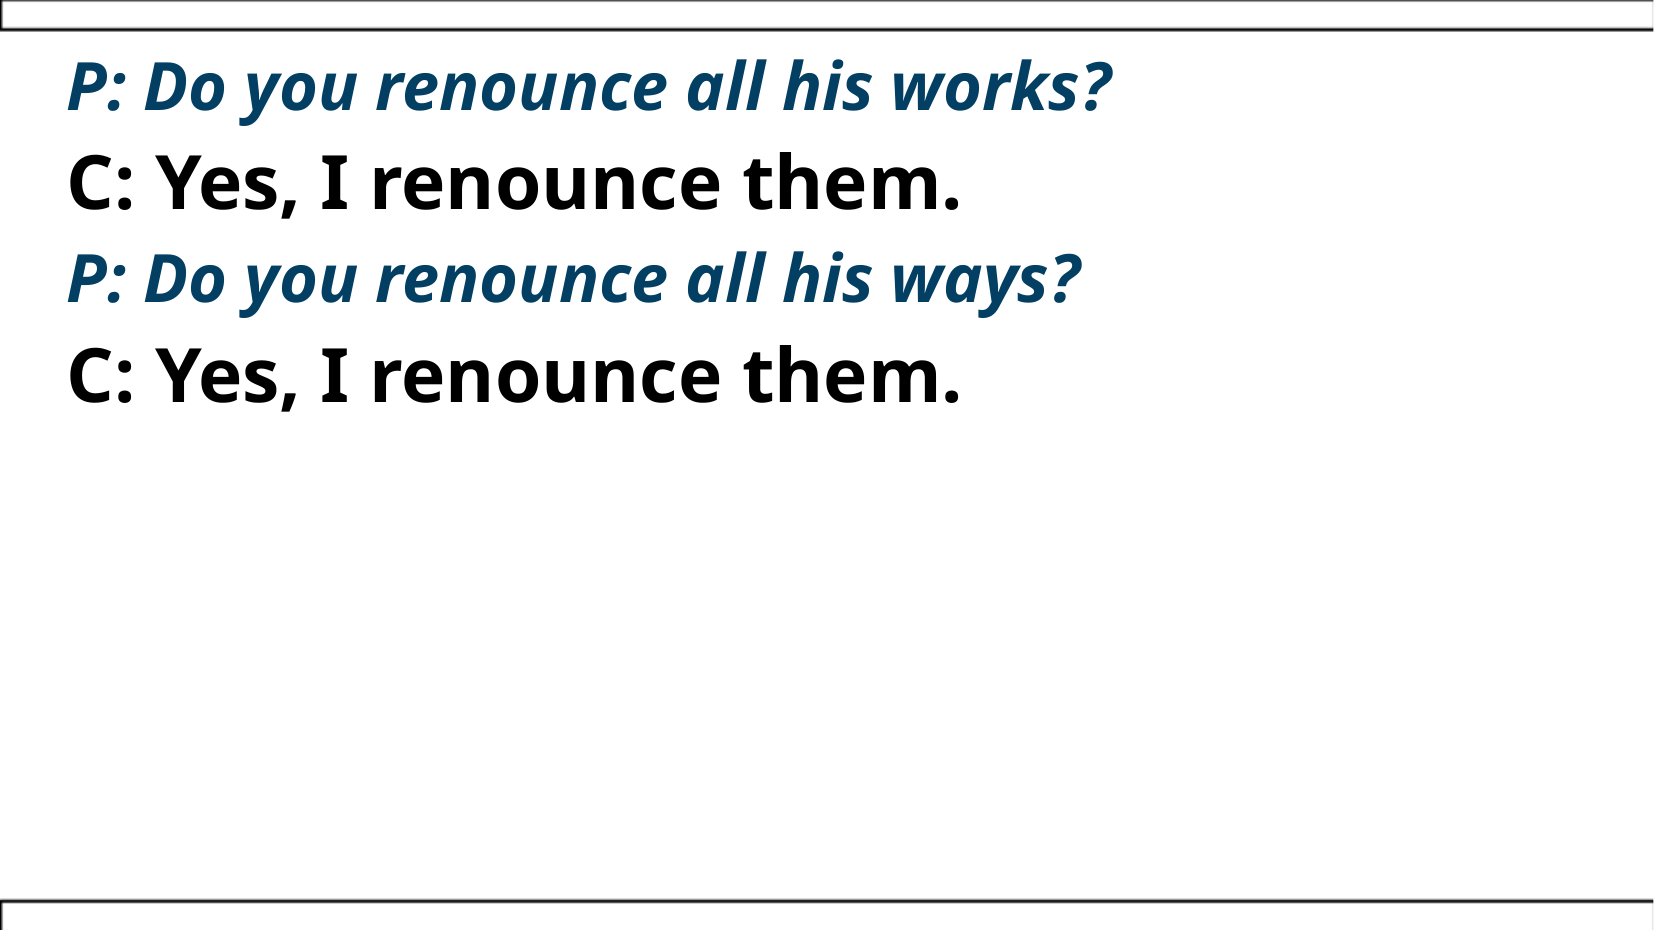

P: Do you renounce all his works?
C: Yes, I renounce them.
P: Do you renounce all his ways?
C: Yes, I renounce them.